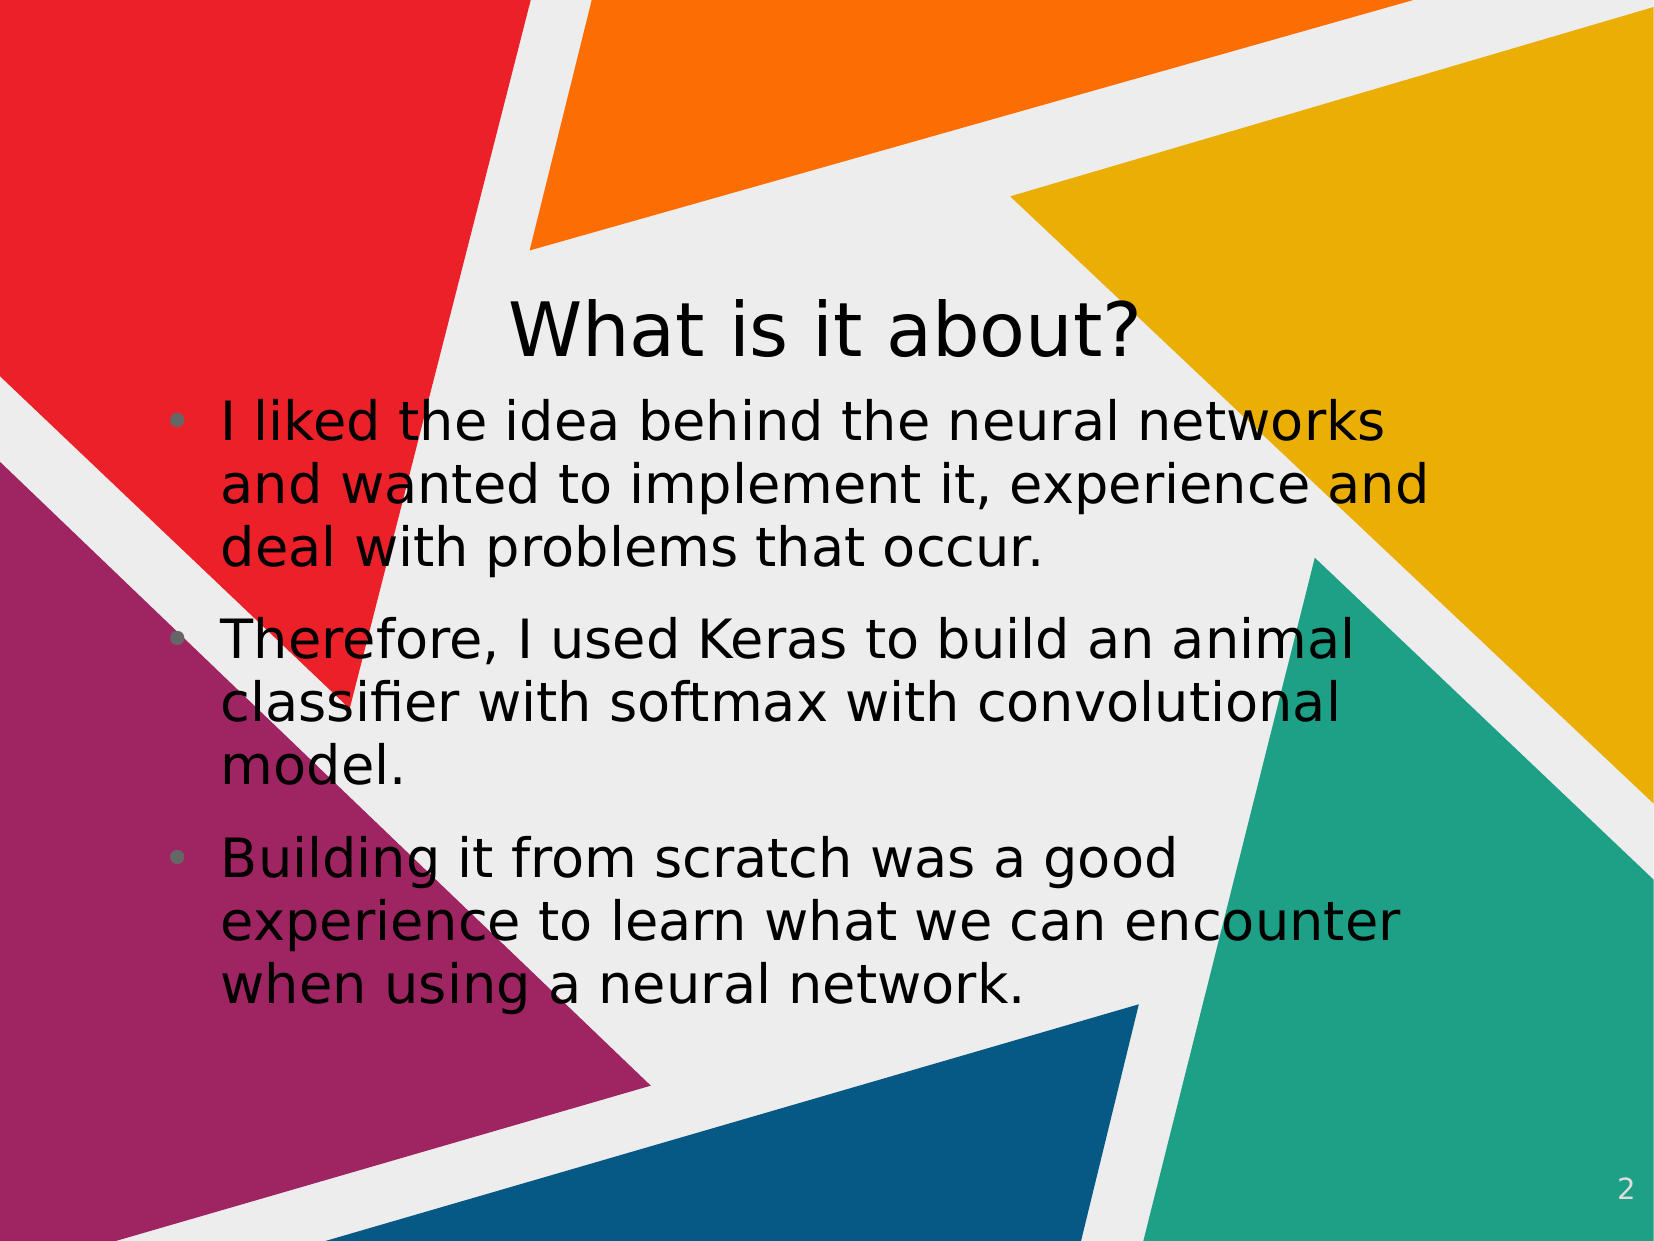

# What is it about?
I liked the idea behind the neural networks and wanted to implement it, experience and deal with problems that occur.
Therefore, I used Keras to build an animal classifier with softmax with convolutional model.
Building it from scratch was a good experience to learn what we can encounter when using a neural network.
2